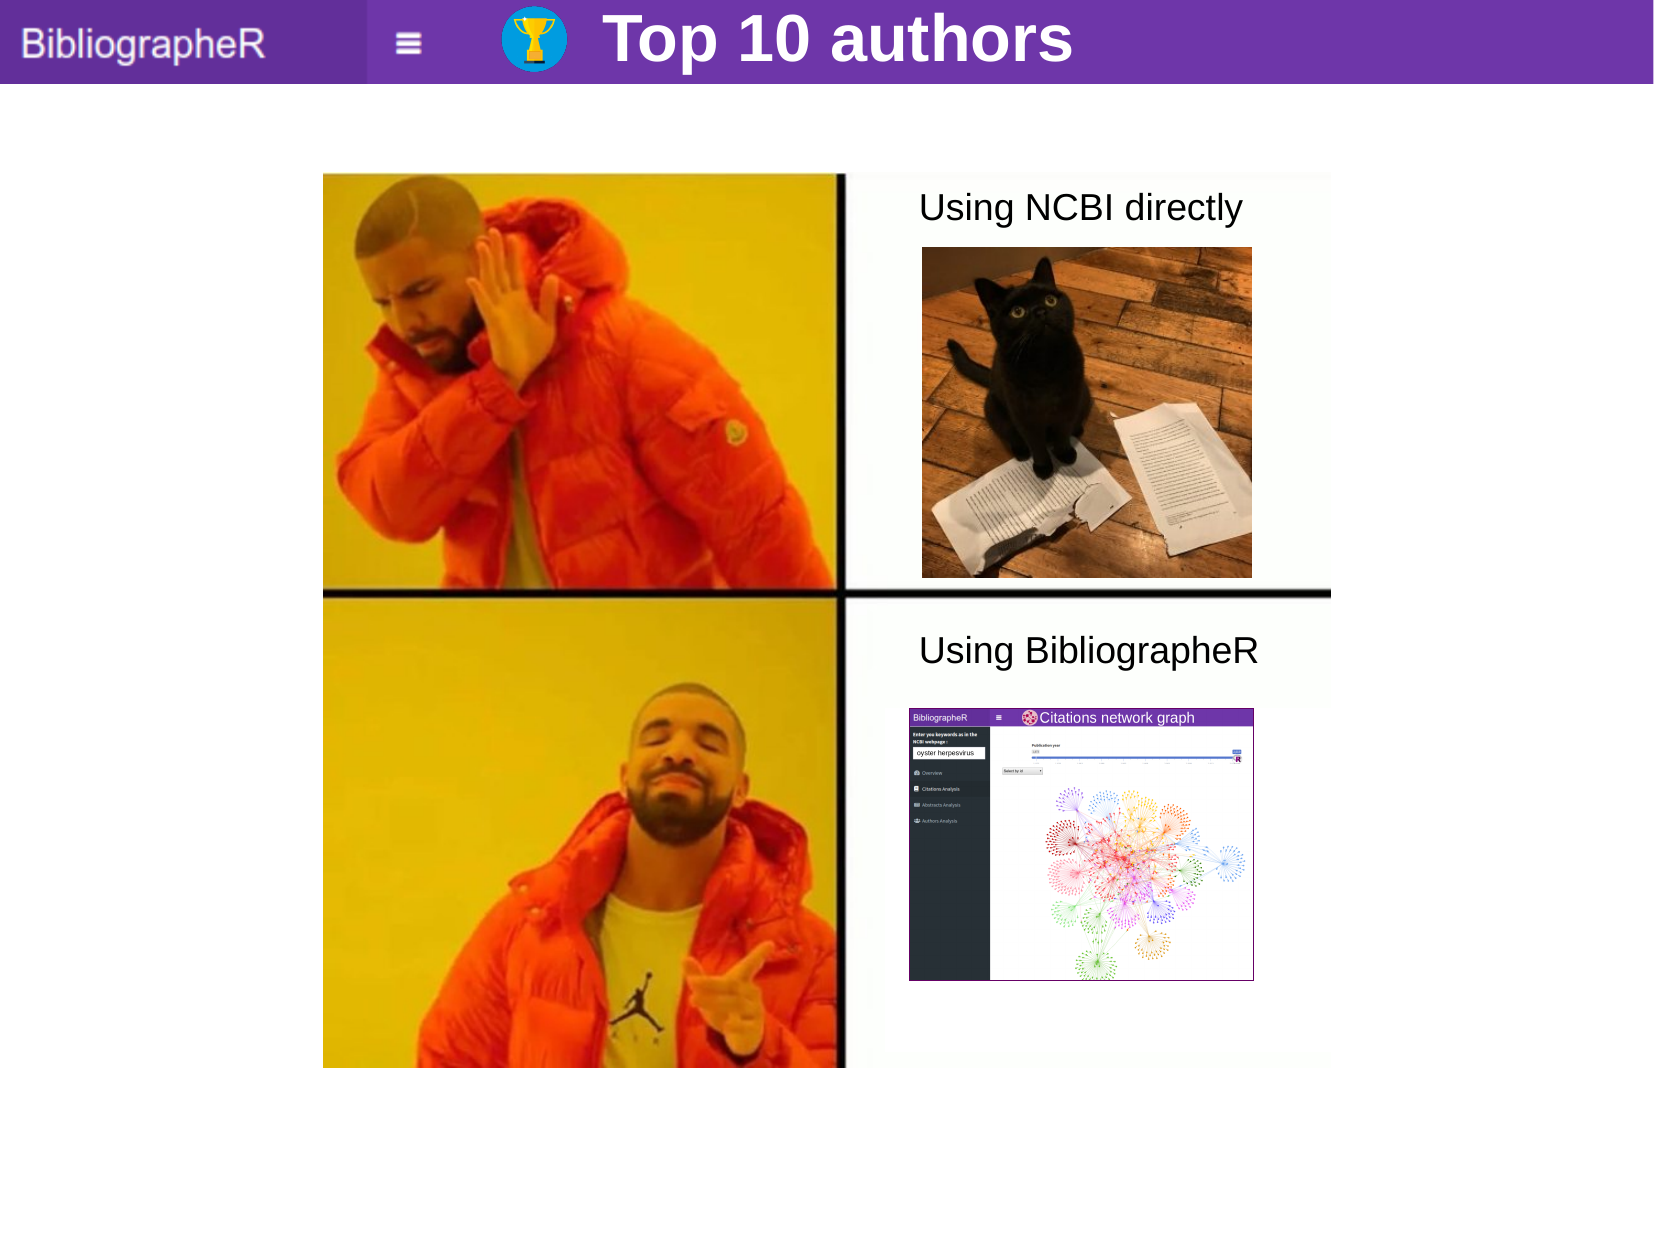

# Top 10 authors
Using NCBI directly
Using BibliographeR